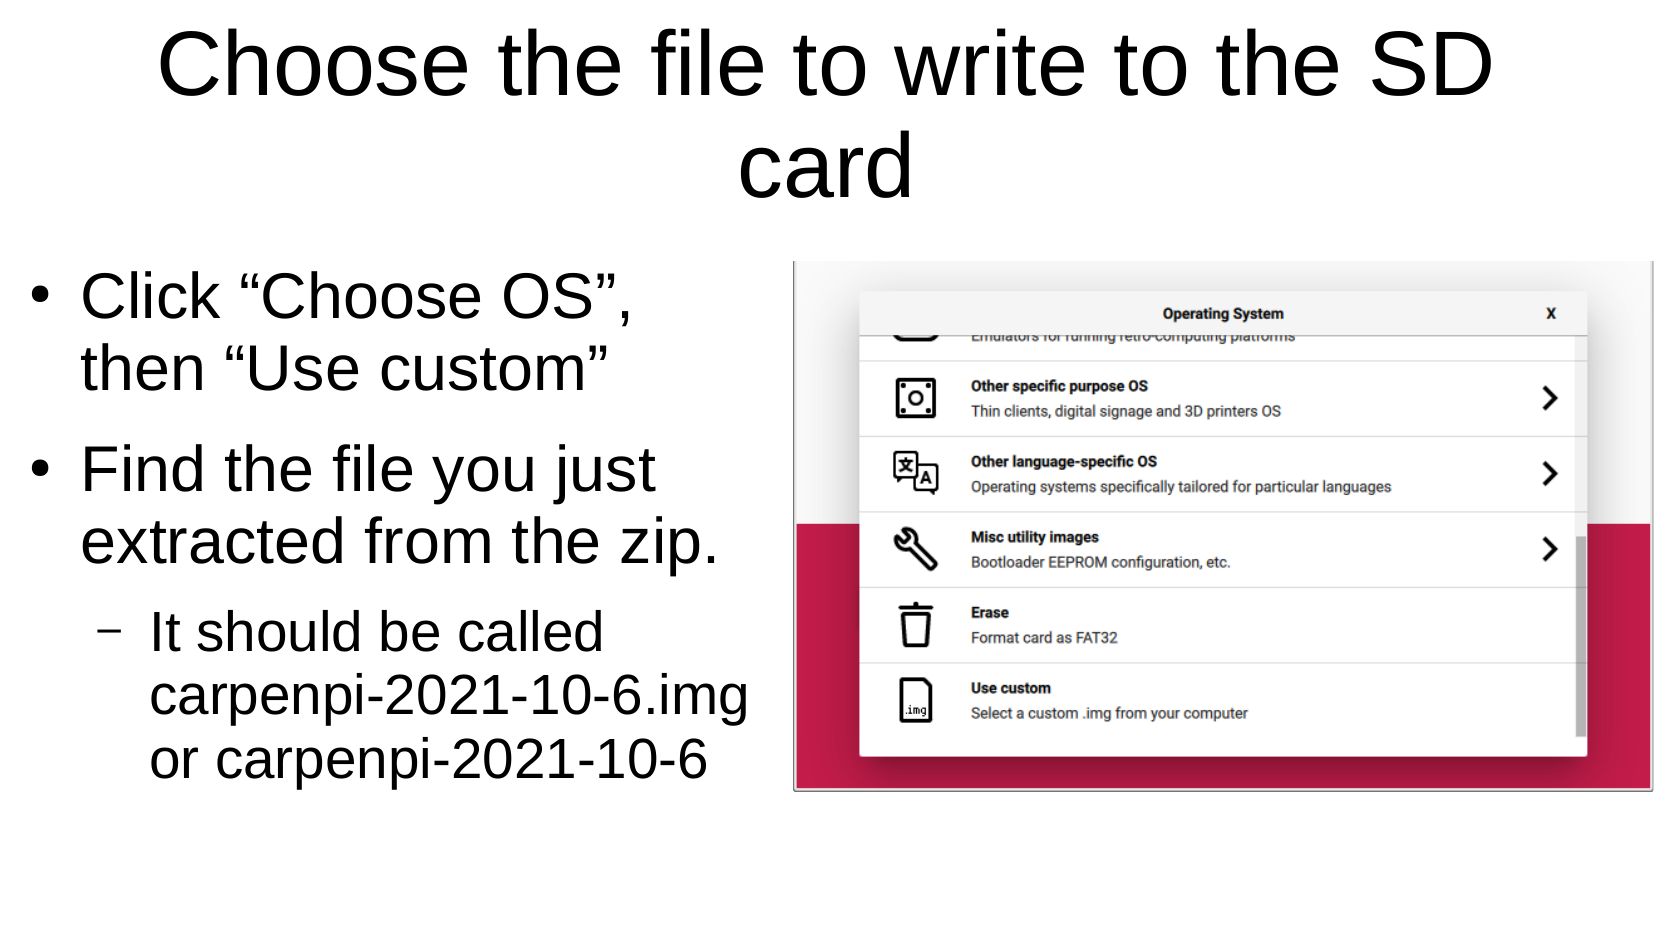

# Choose the file to write to the SD card
Click “Choose OS”, then “Use custom”
Find the file you just extracted from the zip.
It should be called carpenpi-2021-10-6.img or carpenpi-2021-10-6